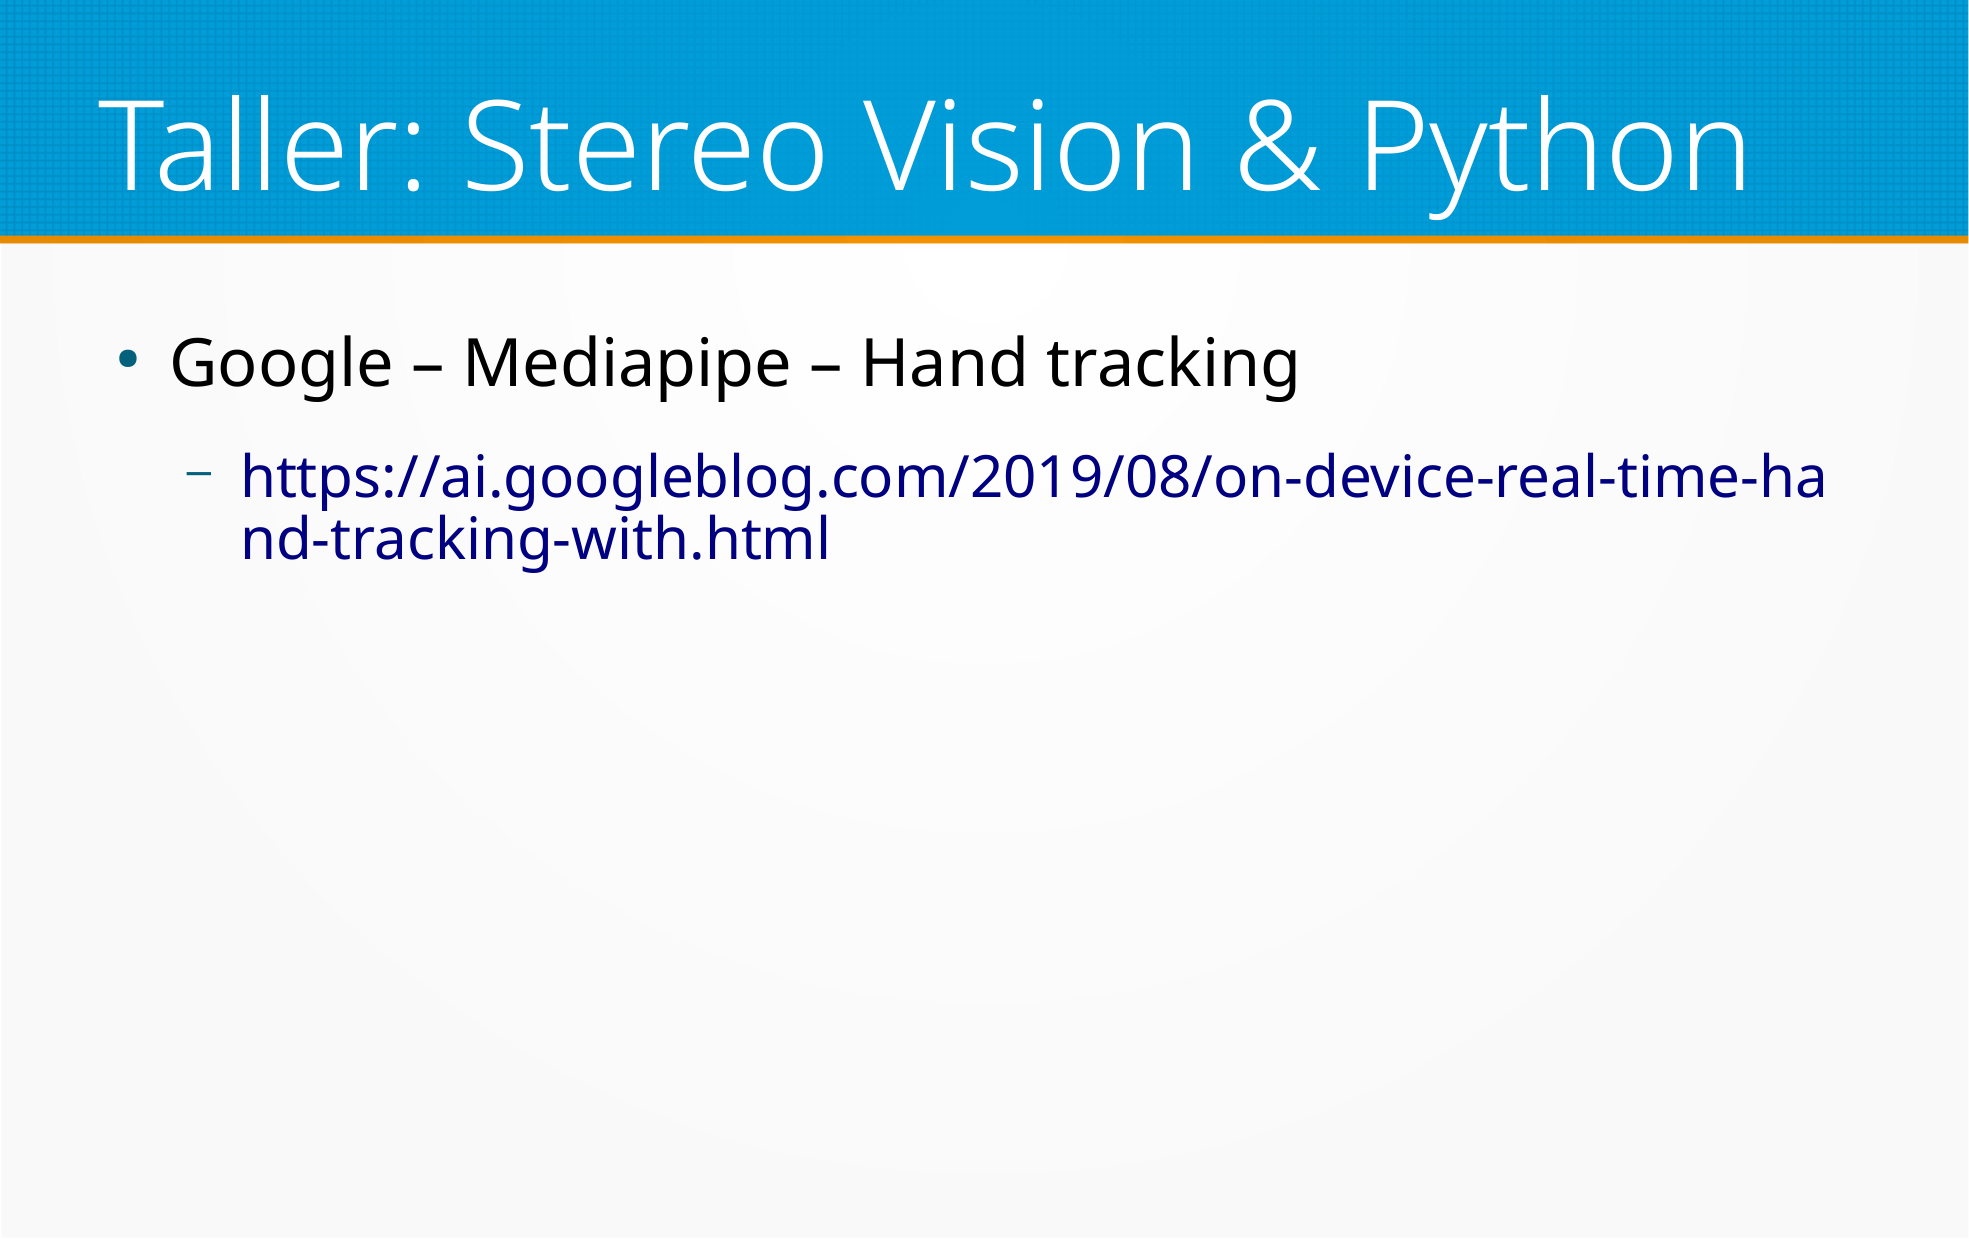

# Taller: Stereo Vision & Python
Google – Mediapipe – Hand tracking
https://ai.googleblog.com/2019/08/on-device-real-time-hand-tracking-with.html